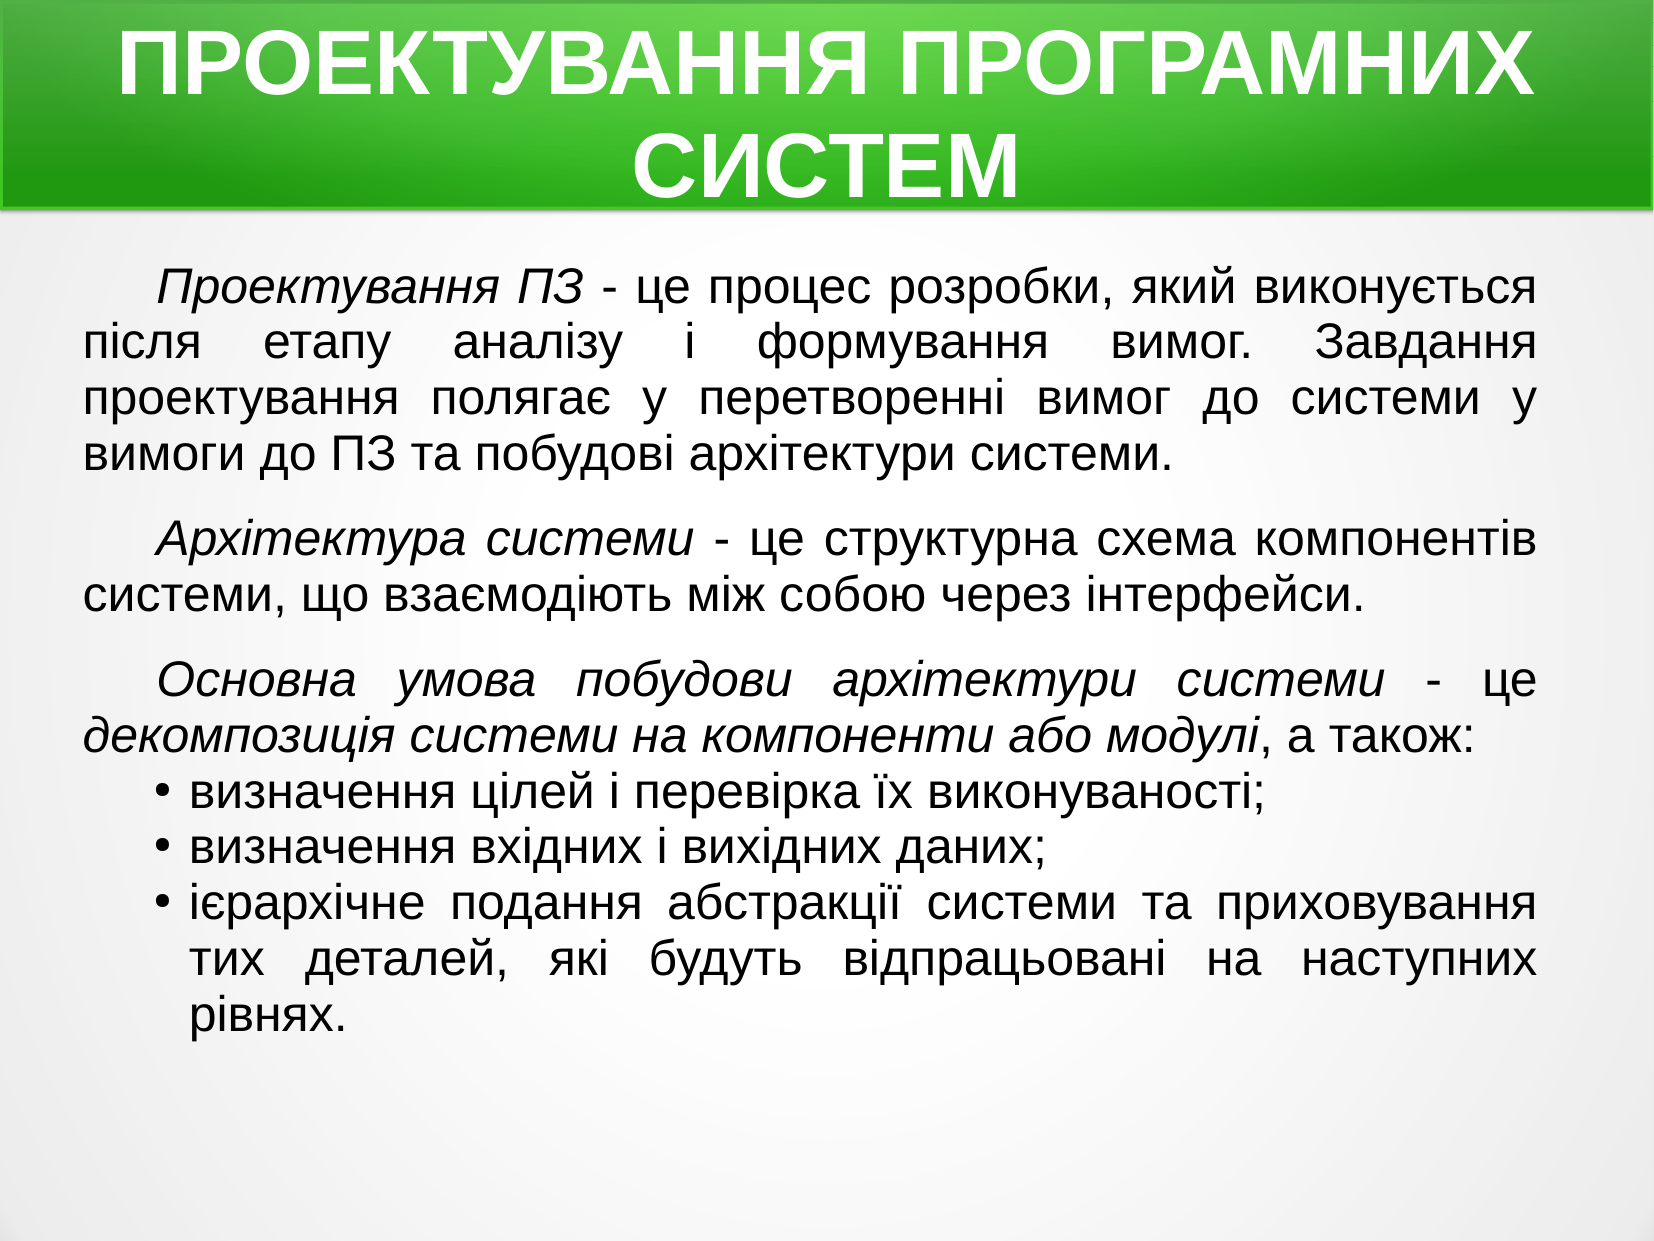

# ПРОЕКТУВАННЯ ПРОГРАМНИХ СИСТЕМ
	Проектування ПЗ - це процес розробки, який виконується піс­ля етапу аналізу і формування вимог. Завдання проектування полягає у перетворенні вимог до системи у вимоги до ПЗ та побудові архітектури системи.
	Архітектура системи - це структурна схема компонентів системи, що взаємодіють між собою через інтерфейси.
	Основна умова побудови архітектури системи - це декомпозиція системи на компоненти або модулі, а також:
визначення цілей і перевірка їх виконуваності;
визначення вхідних і вихідних даних;
ієрархічне подання абстракції системи та приховування тих деталей, які будуть відпрацьовані на наступних рівнях.